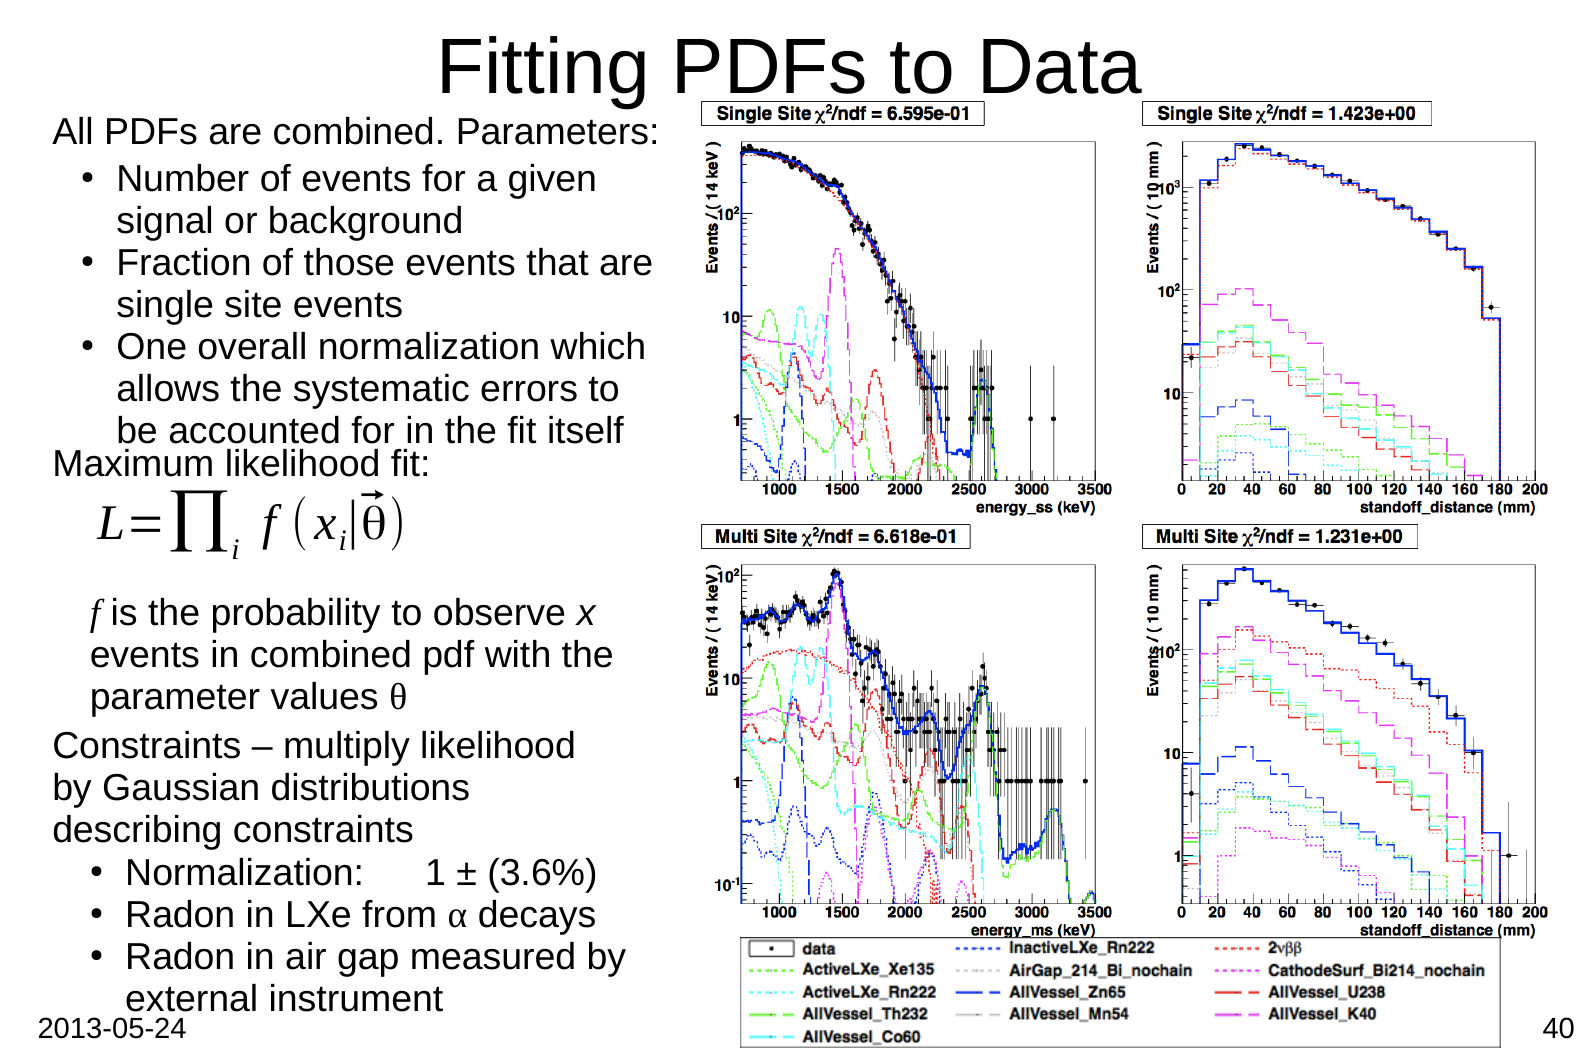

# Fitting PDFs to Data
All PDFs are combined. Parameters:
Number of events for a given signal or background
Fraction of those events that are single site events
One overall normalization which allows the systematic errors to be accounted for in the fit itself
Maximum likelihood fit:
f is the probability to observe x events in combined pdf with the parameter values θ
Constraints – multiply likelihood by Gaussian distributions describing constraints
Normalization:	1 ± (3.6%)
Radon in LXe from α decays
Radon in air gap measured by external instrument
2013-05-24
40